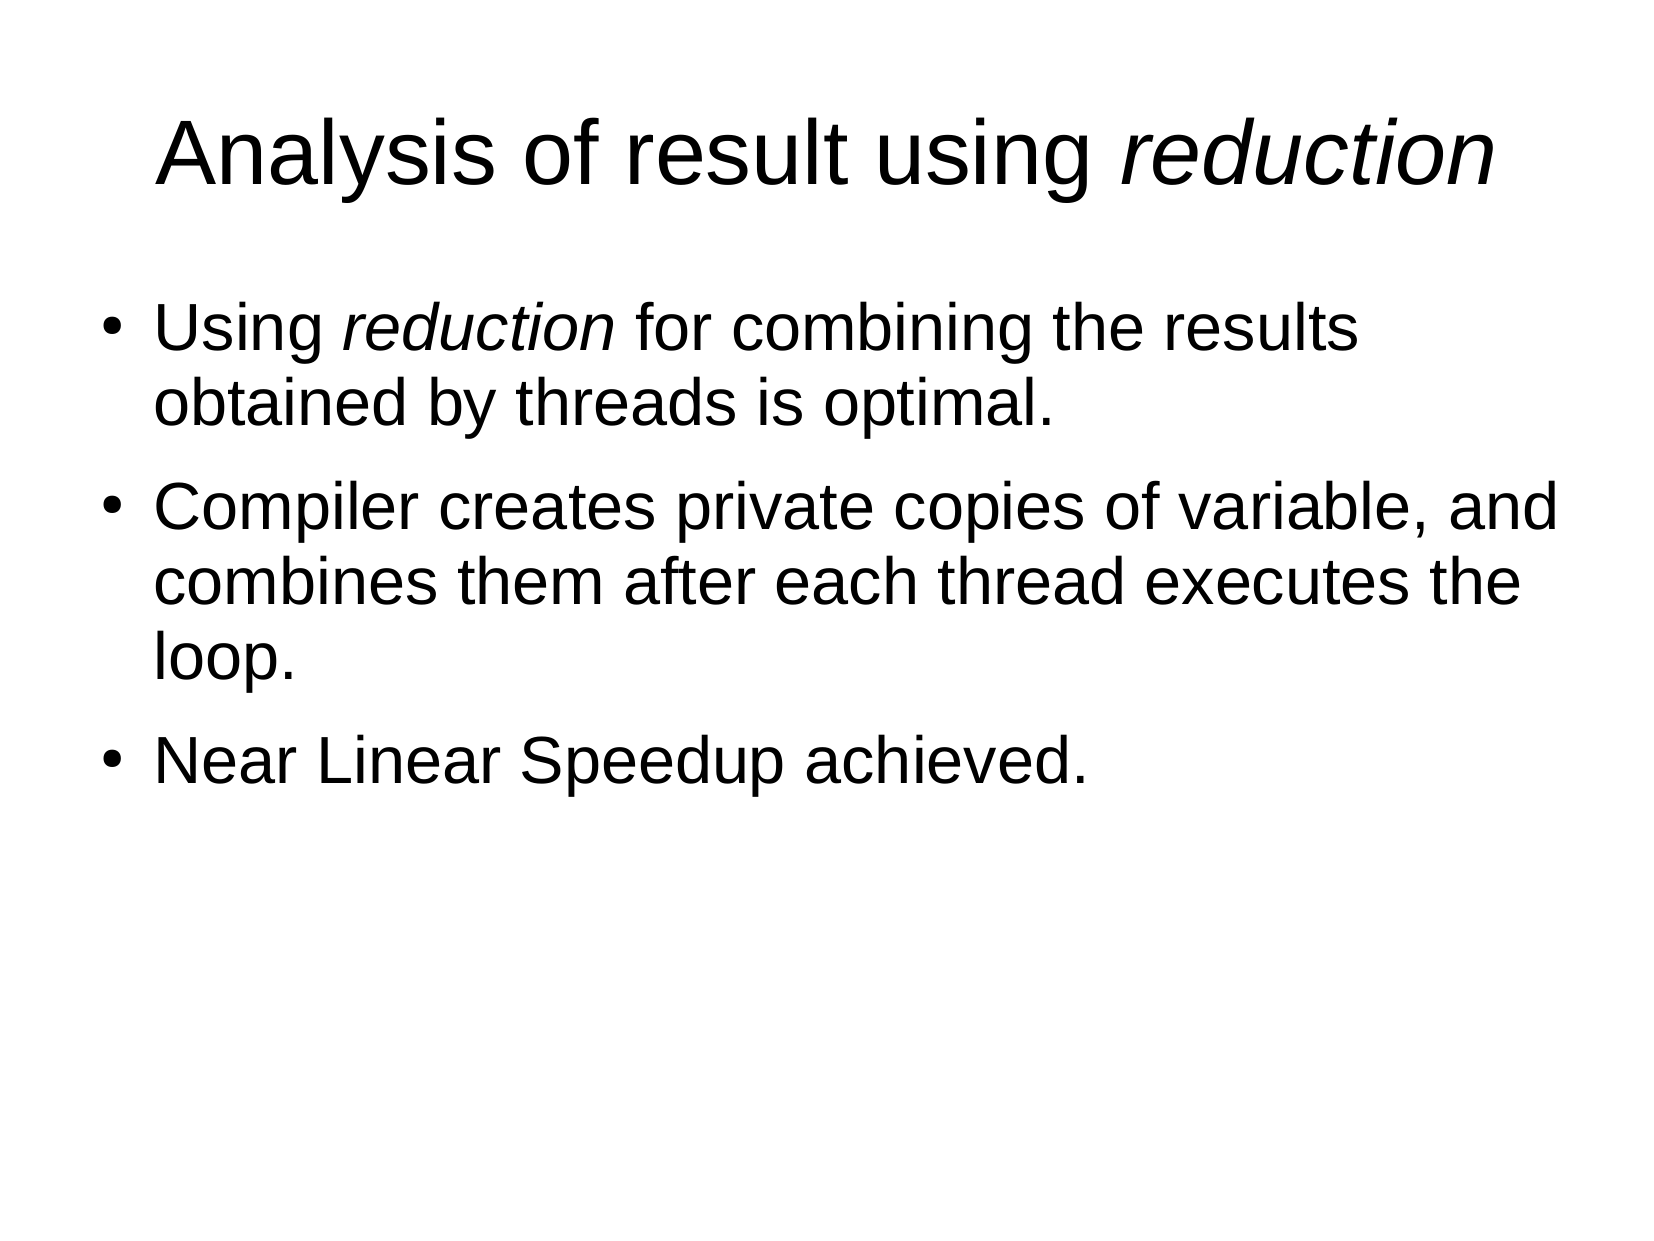

# Analysis of result using reduction
Using reduction for combining the results obtained by threads is optimal.
Compiler creates private copies of variable, and combines them after each thread executes the loop.
Near Linear Speedup achieved.